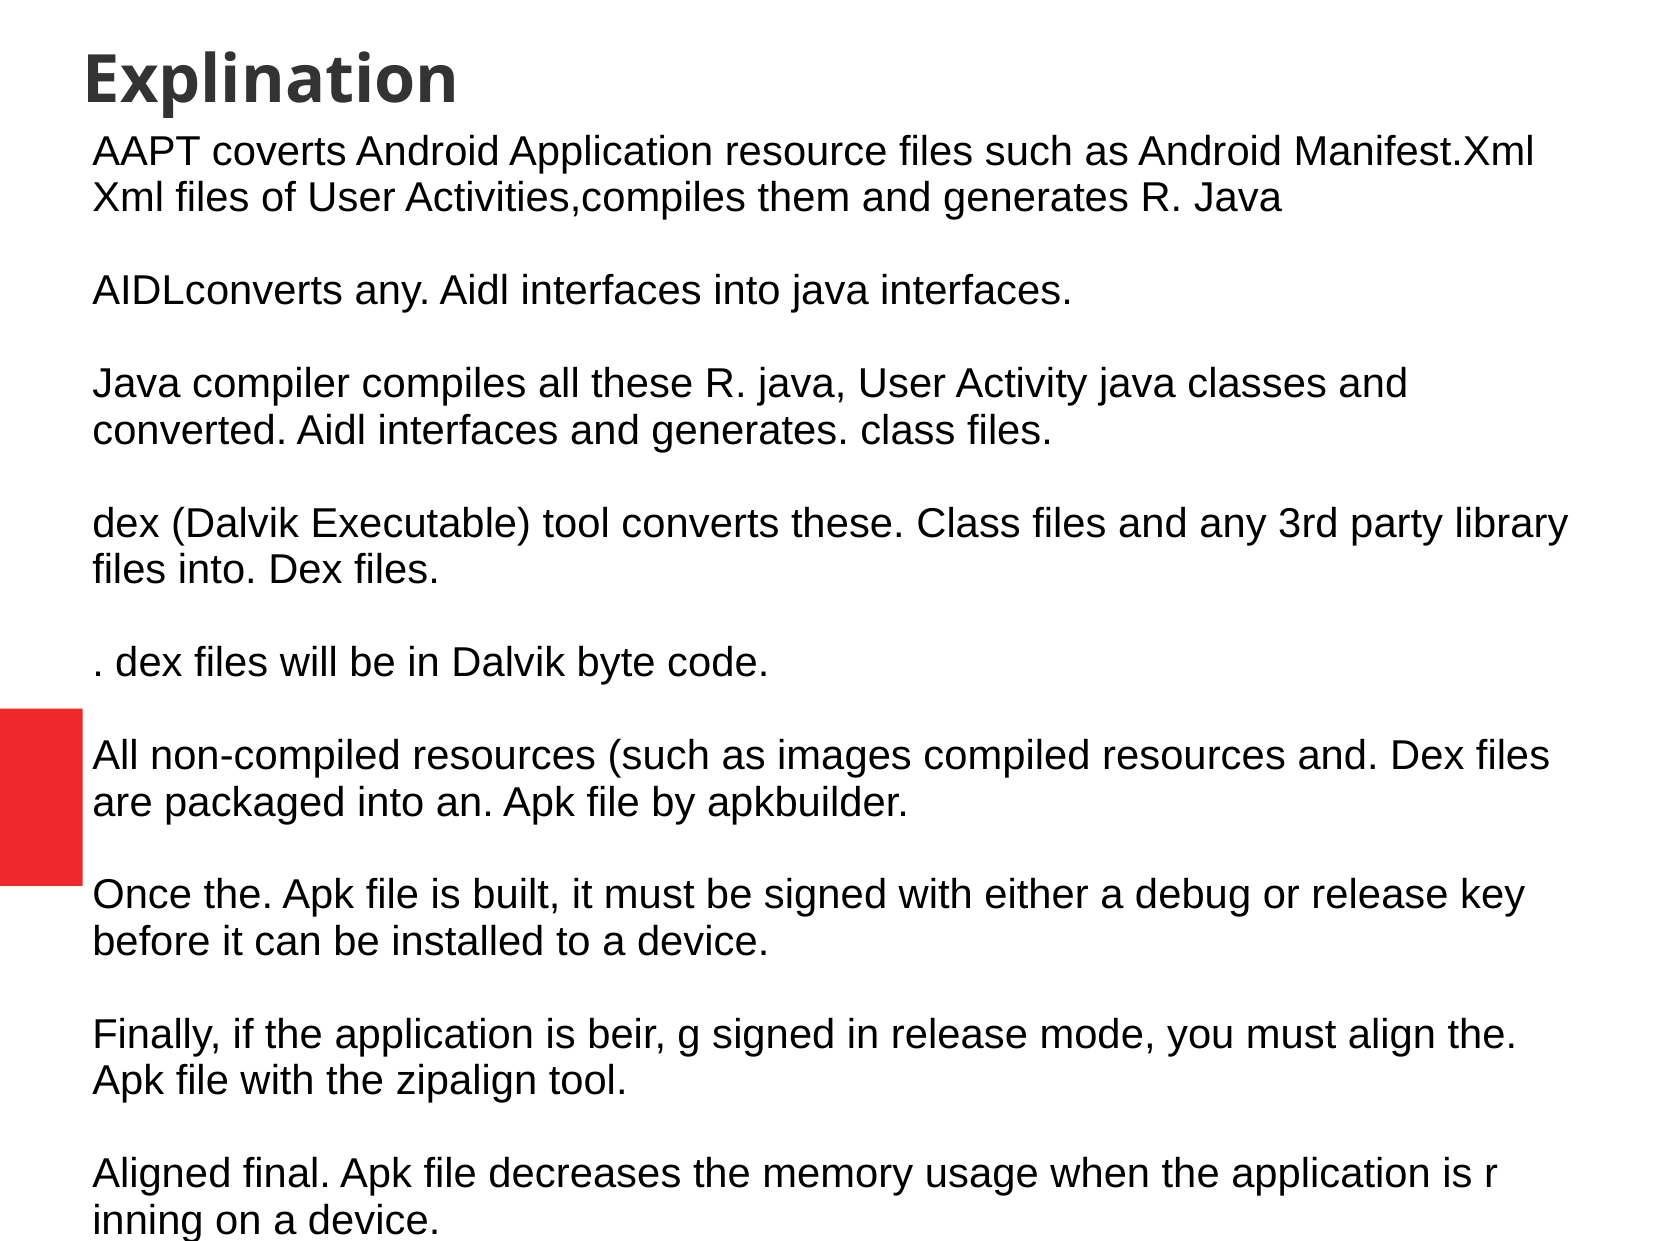

Explination
# AAPT coverts Android Application resource files such as Android Manifest.Xml Xml files of User Activities,compiles them and generates R. Java
AIDLconverts any. Aidl interfaces into java interfaces.
Java compiler compiles all these R. java, User Activity java classes and converted. Aidl interfaces and generates. class files.
dex (Dalvik Executable) tool converts these. Class files and any 3rd party library files into. Dex files.
. dex files will be in Dalvik byte code.
All non-compiled resources (such as images compiled resources and. Dex files are packaged into an. Apk file by apkbuilder.
Once the. Apk file is built, it must be signed with either a debug or release key before it can be installed to a device.
Finally, if the application is beir, g signed in release mode, you must align the. Apk file with the zipalign tool.
Aligned final. Apk file decreases the memory usage when the application is r inning on a device.